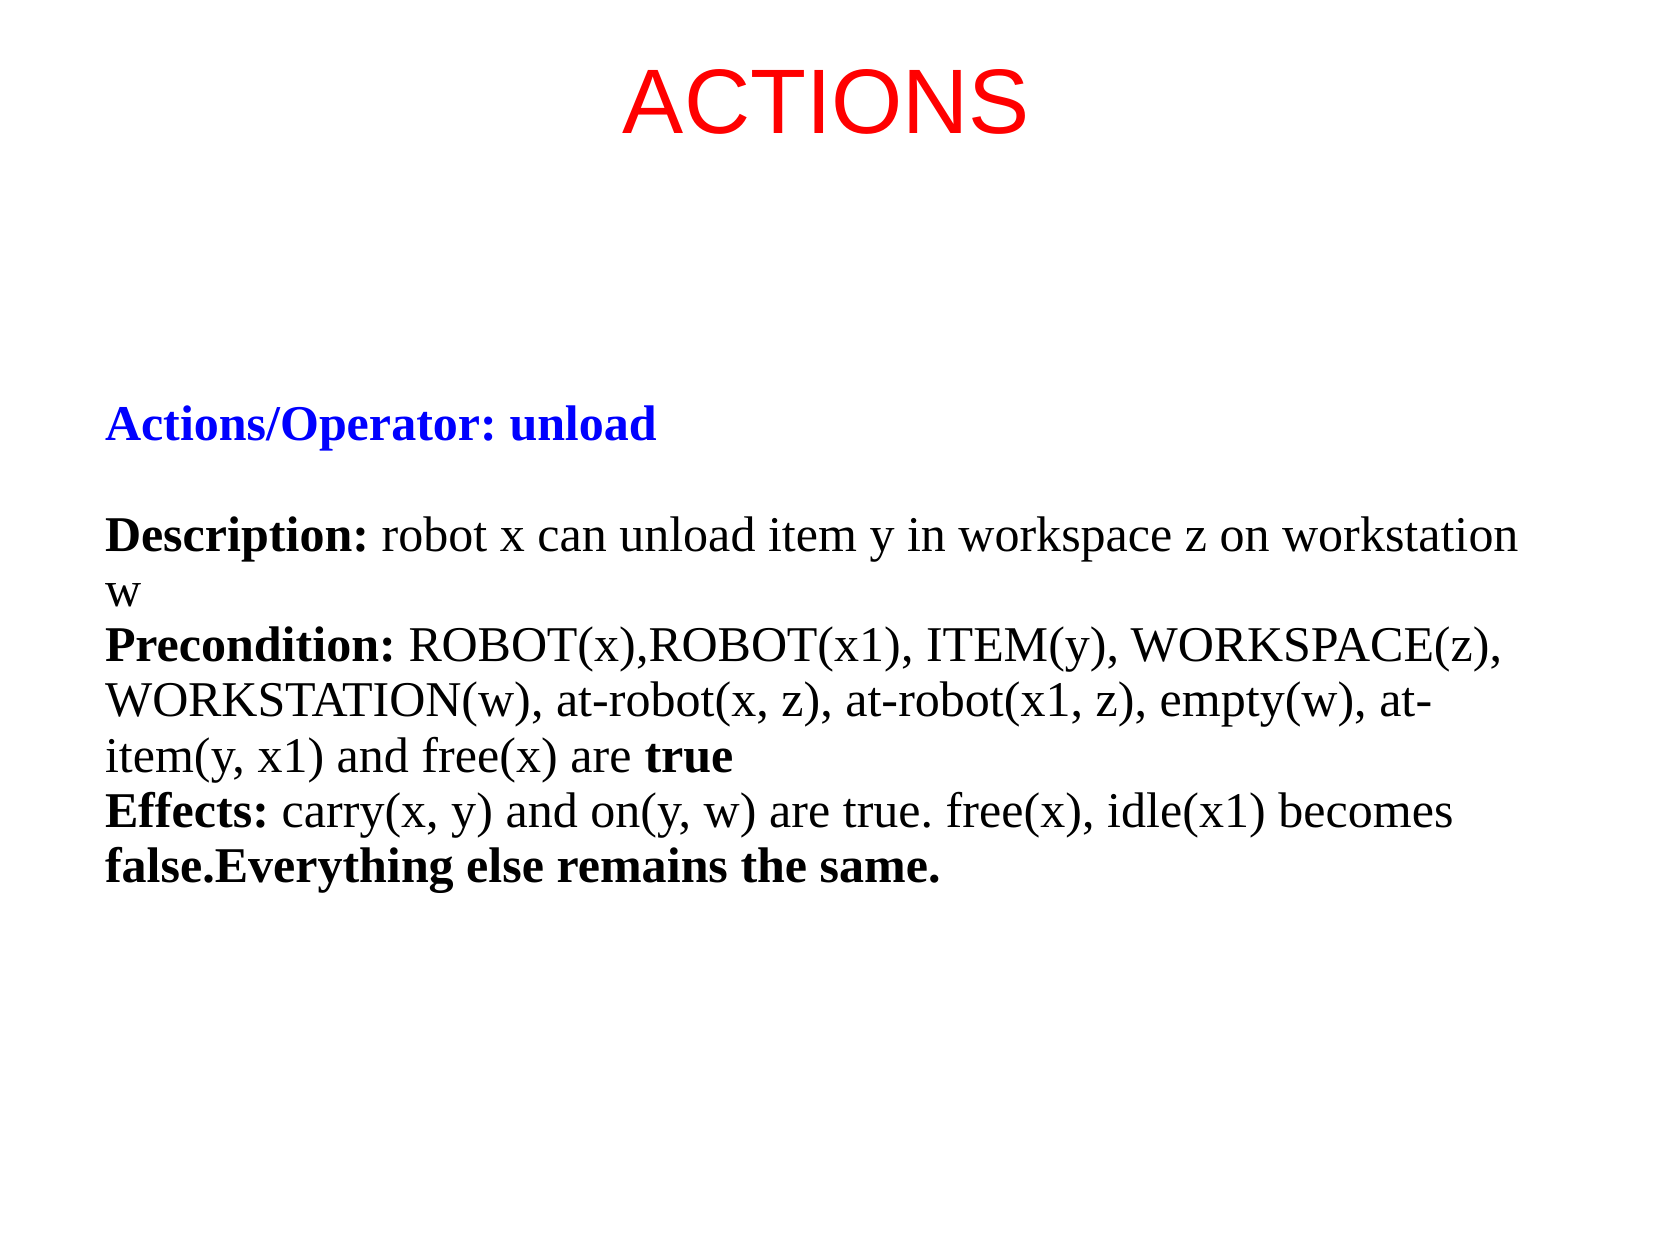

# ACTIONS
Actions/Operator: unload
Description: robot x can unload item y in workspace z on workstation w
Precondition: ROBOT(x),ROBOT(x1), ITEM(y), WORKSPACE(z), WORKSTATION(w), at-robot(x, z), at-robot(x1, z), empty(w), at-item(y, x1) and free(x) are true
Effects: carry(x, y) and on(y, w) are true. free(x), idle(x1) becomes false.Everything else remains the same.